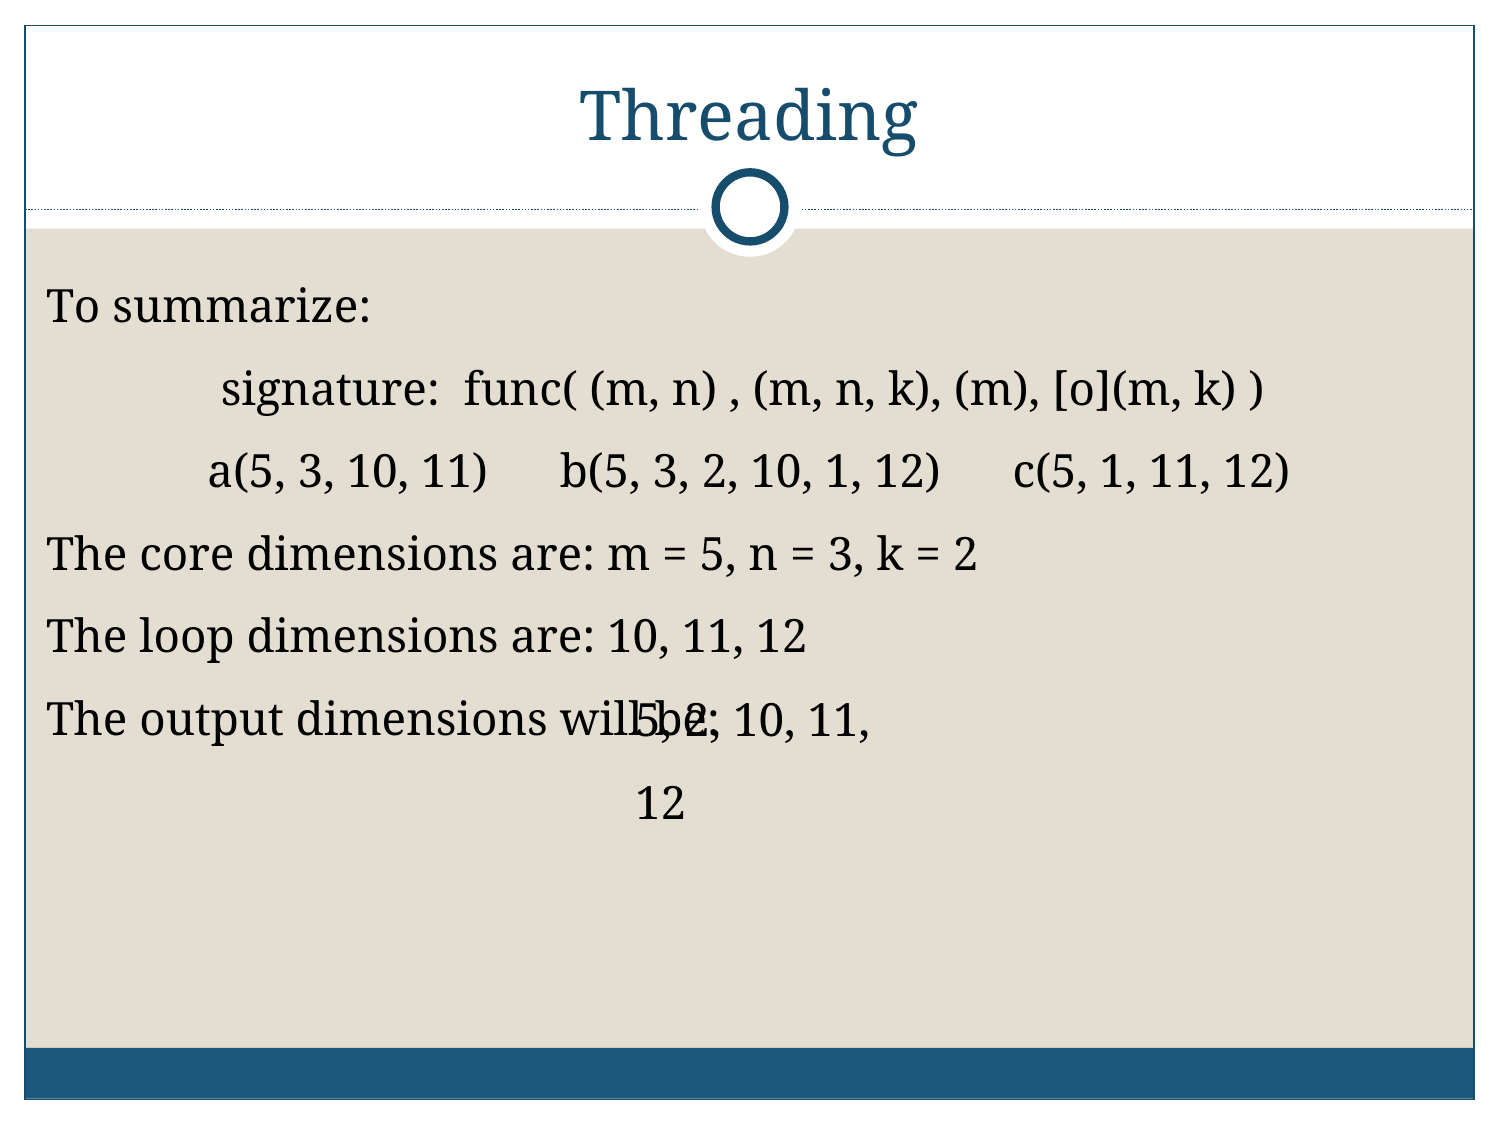

# Threading
To summarize:
signature: func( (m, n) , (m, n, k), (m), [o](m, k) )
a(5, 3, 10, 11) b(5, 3, 2, 10, 1, 12) c(5, 1, 11, 12)
The core dimensions are: m = 5, n = 3, k = 2
The loop dimensions are: 10, 11, 12
The output dimensions will be:
5, 2, 10, 11, 12